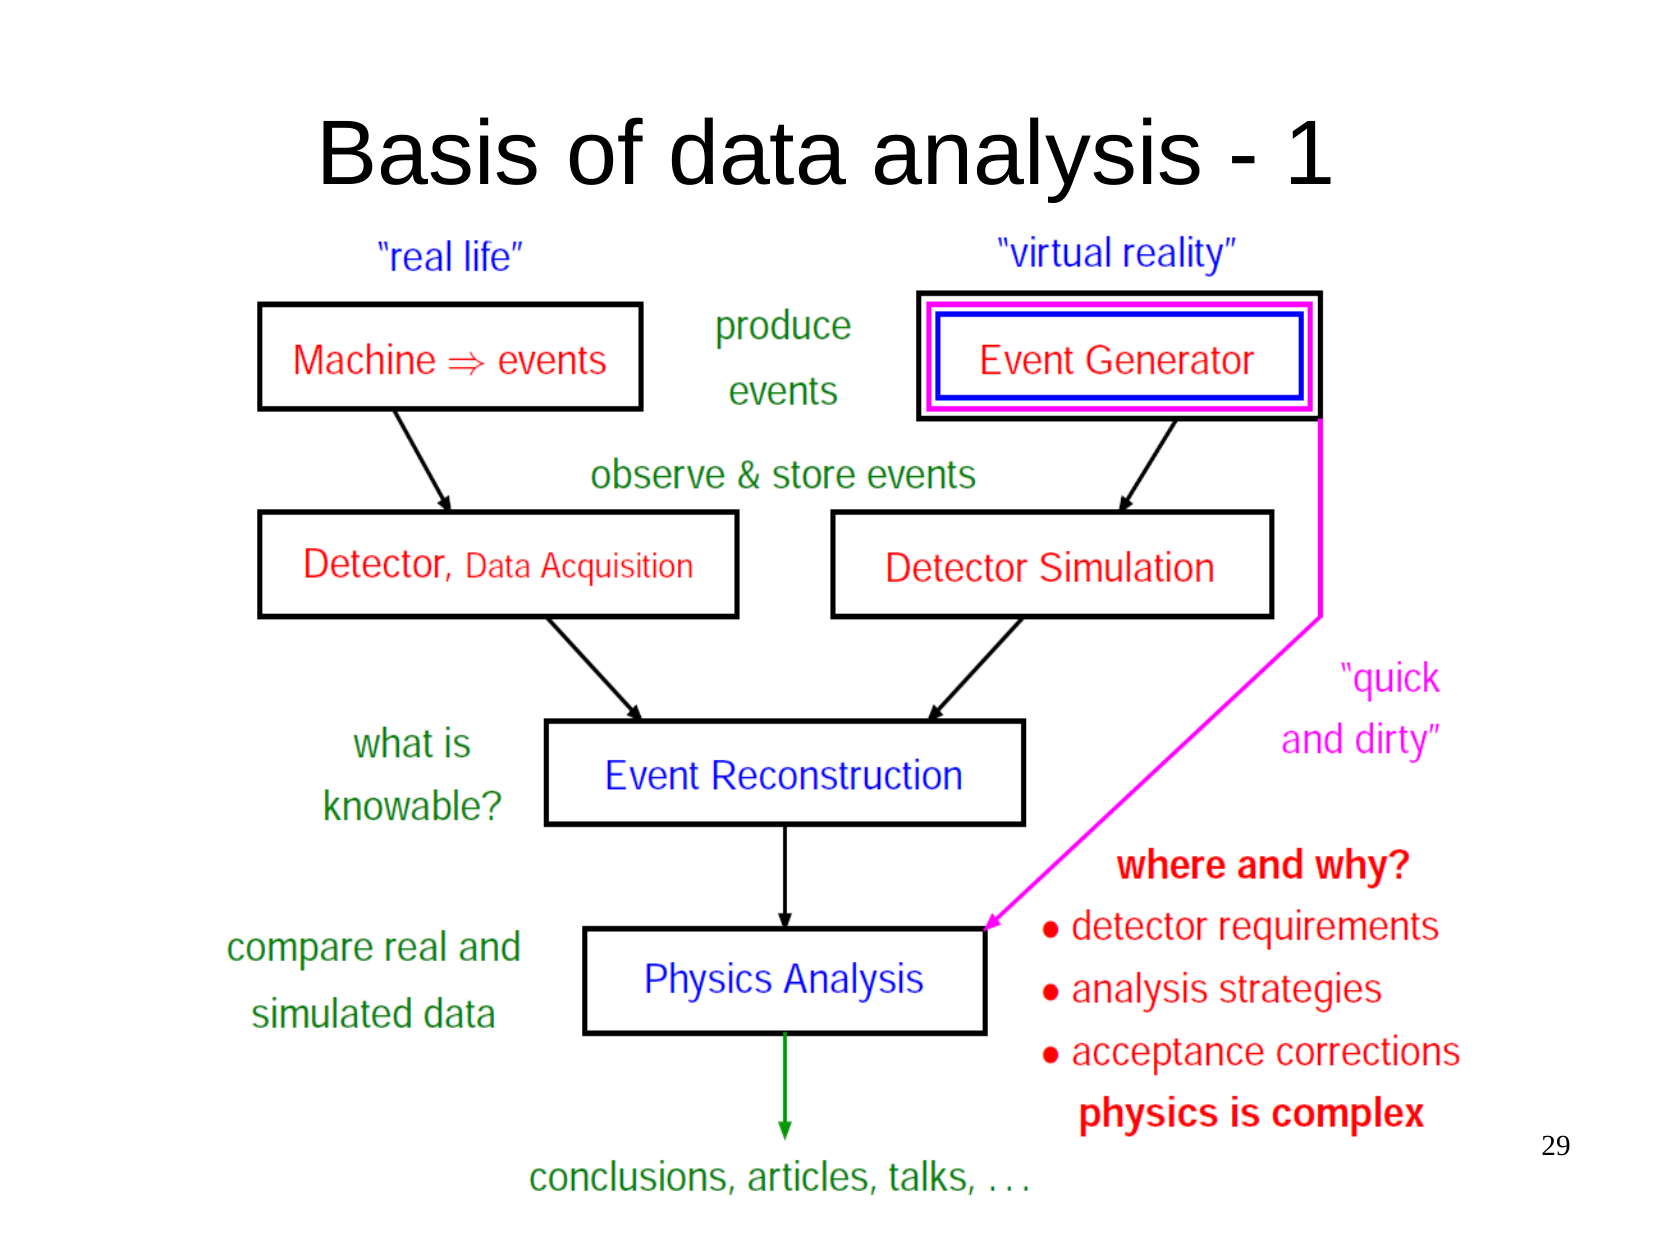

# Basis of data analysis - 1
Practical Parallel Computing - Sose18
29